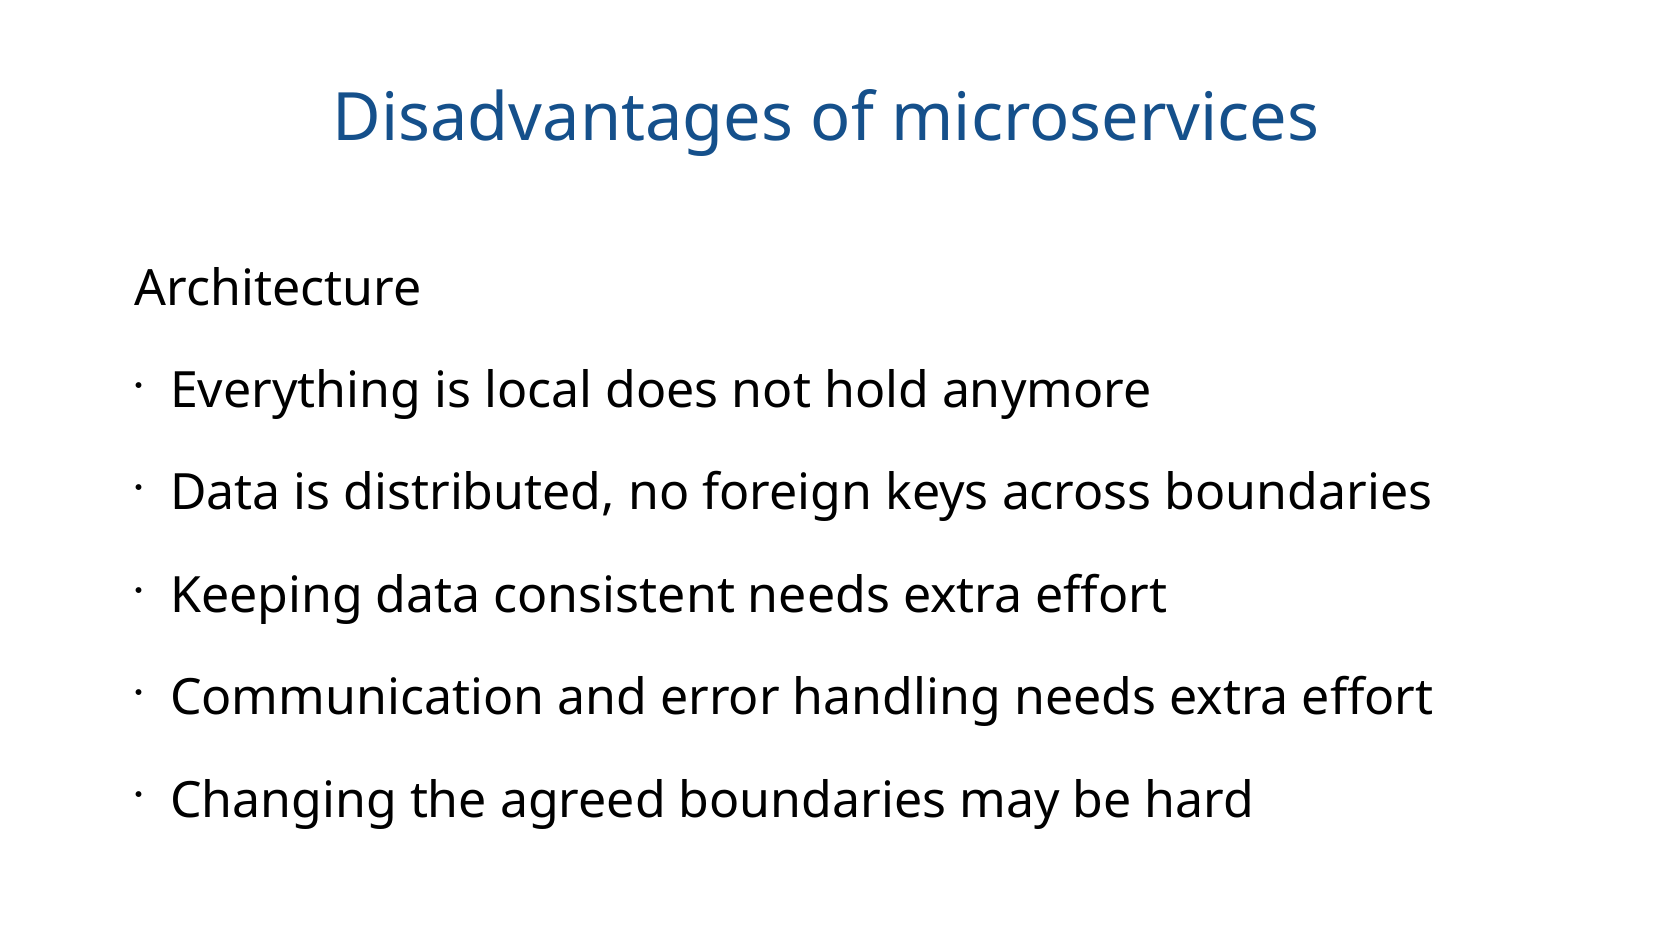

# Disadvantages of microservices
Architecture
Everything is local does not hold anymore
Data is distributed, no foreign keys across boundaries
Keeping data consistent needs extra effort
Communication and error handling needs extra effort
Changing the agreed boundaries may be hard